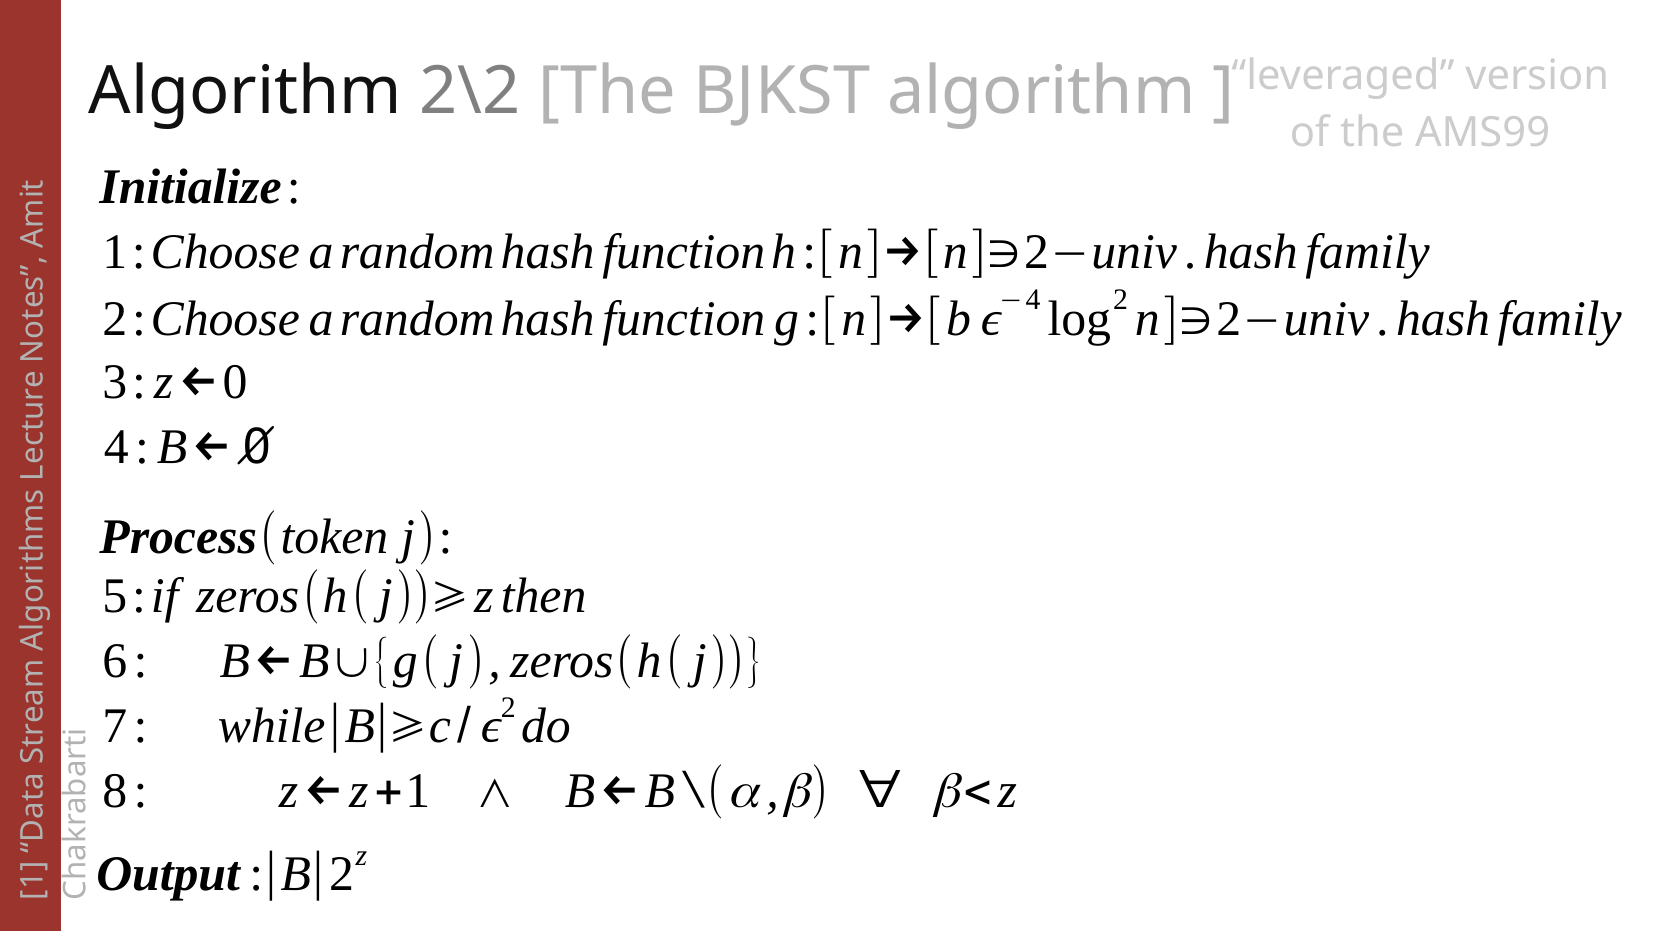

Algorithm 2\2 [The BJKST algorithm ]
# “leveraged” version of the AMS99
[1] “Data Stream Algorithms Lecture Notes”, Amit Chakrabarti